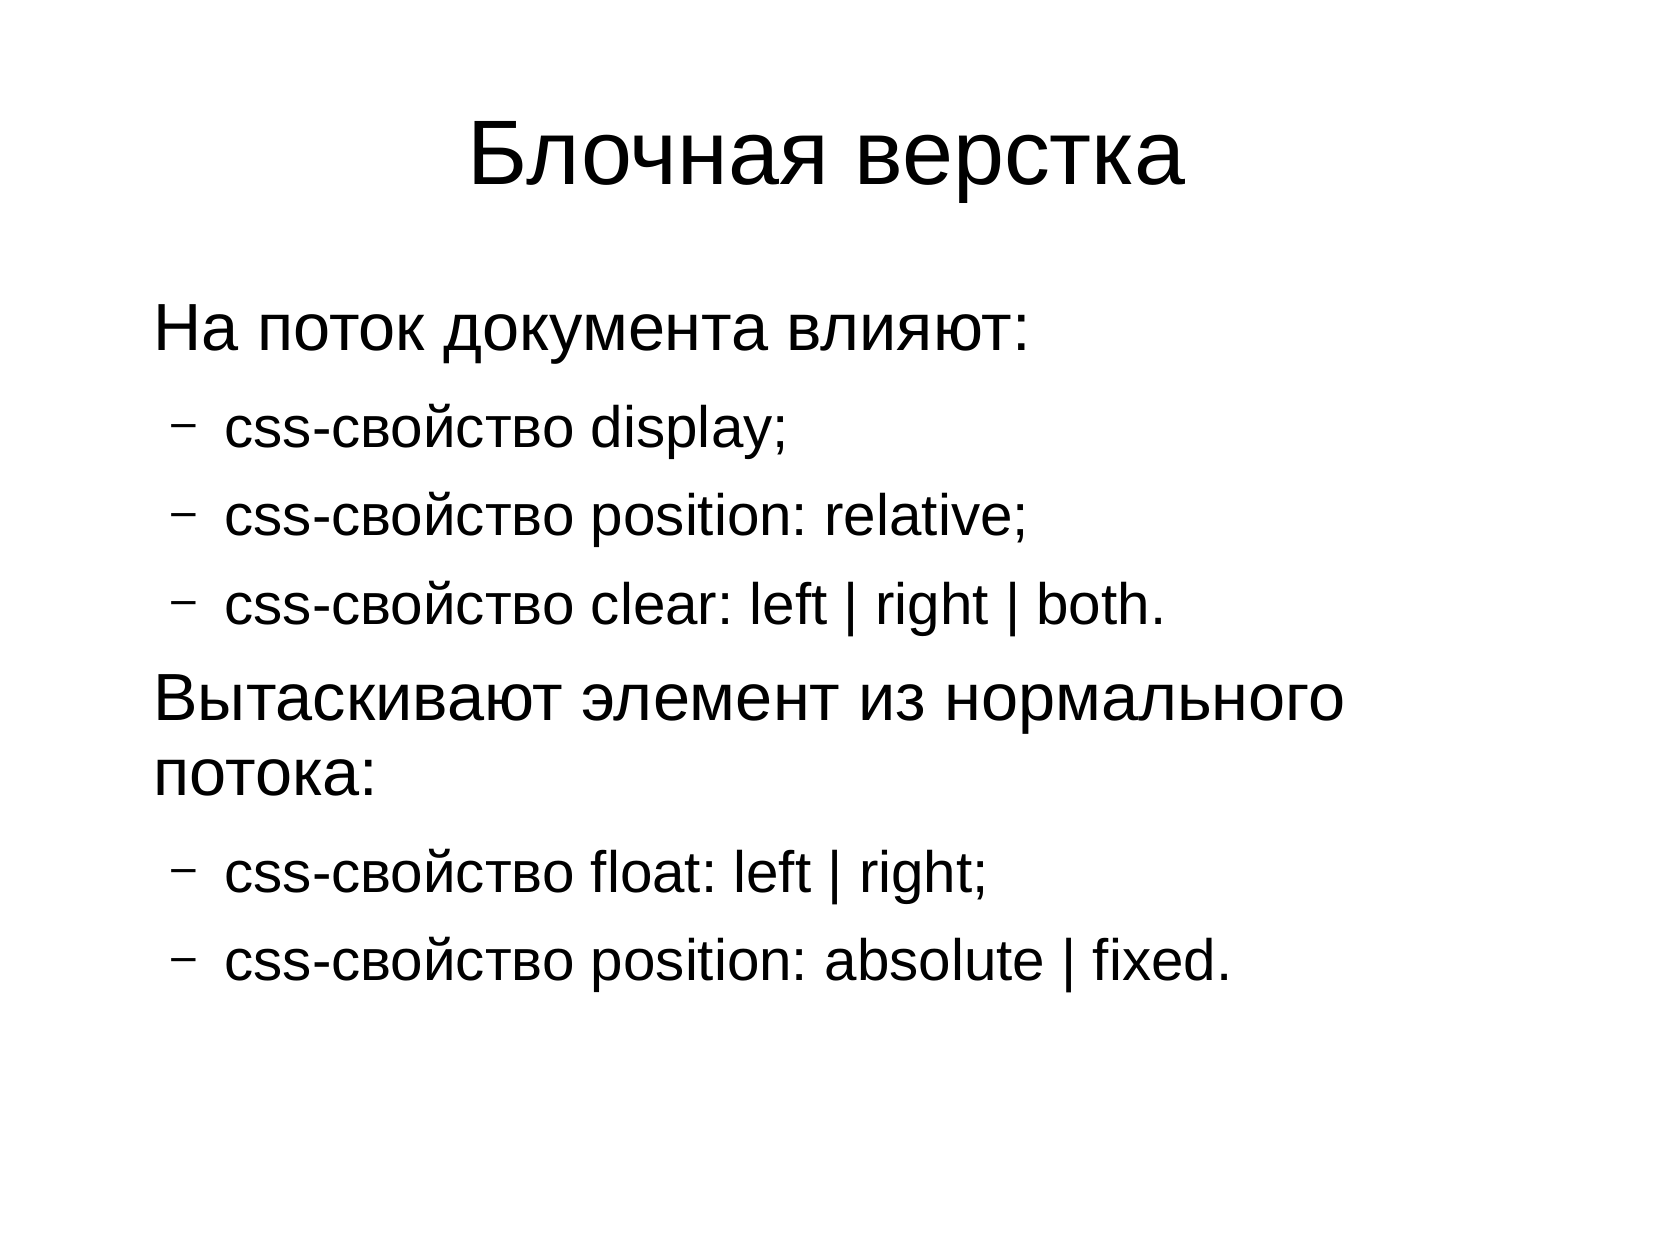

# Блочная верстка
На поток документа влияют:
css-свойство display;
css-свойство position: relative;
css-свойство clear: left | right | both.
Вытаскивают элемент из нормального потока:
css-свойство float: left | right;
css-свойство position: absolute | fixed.